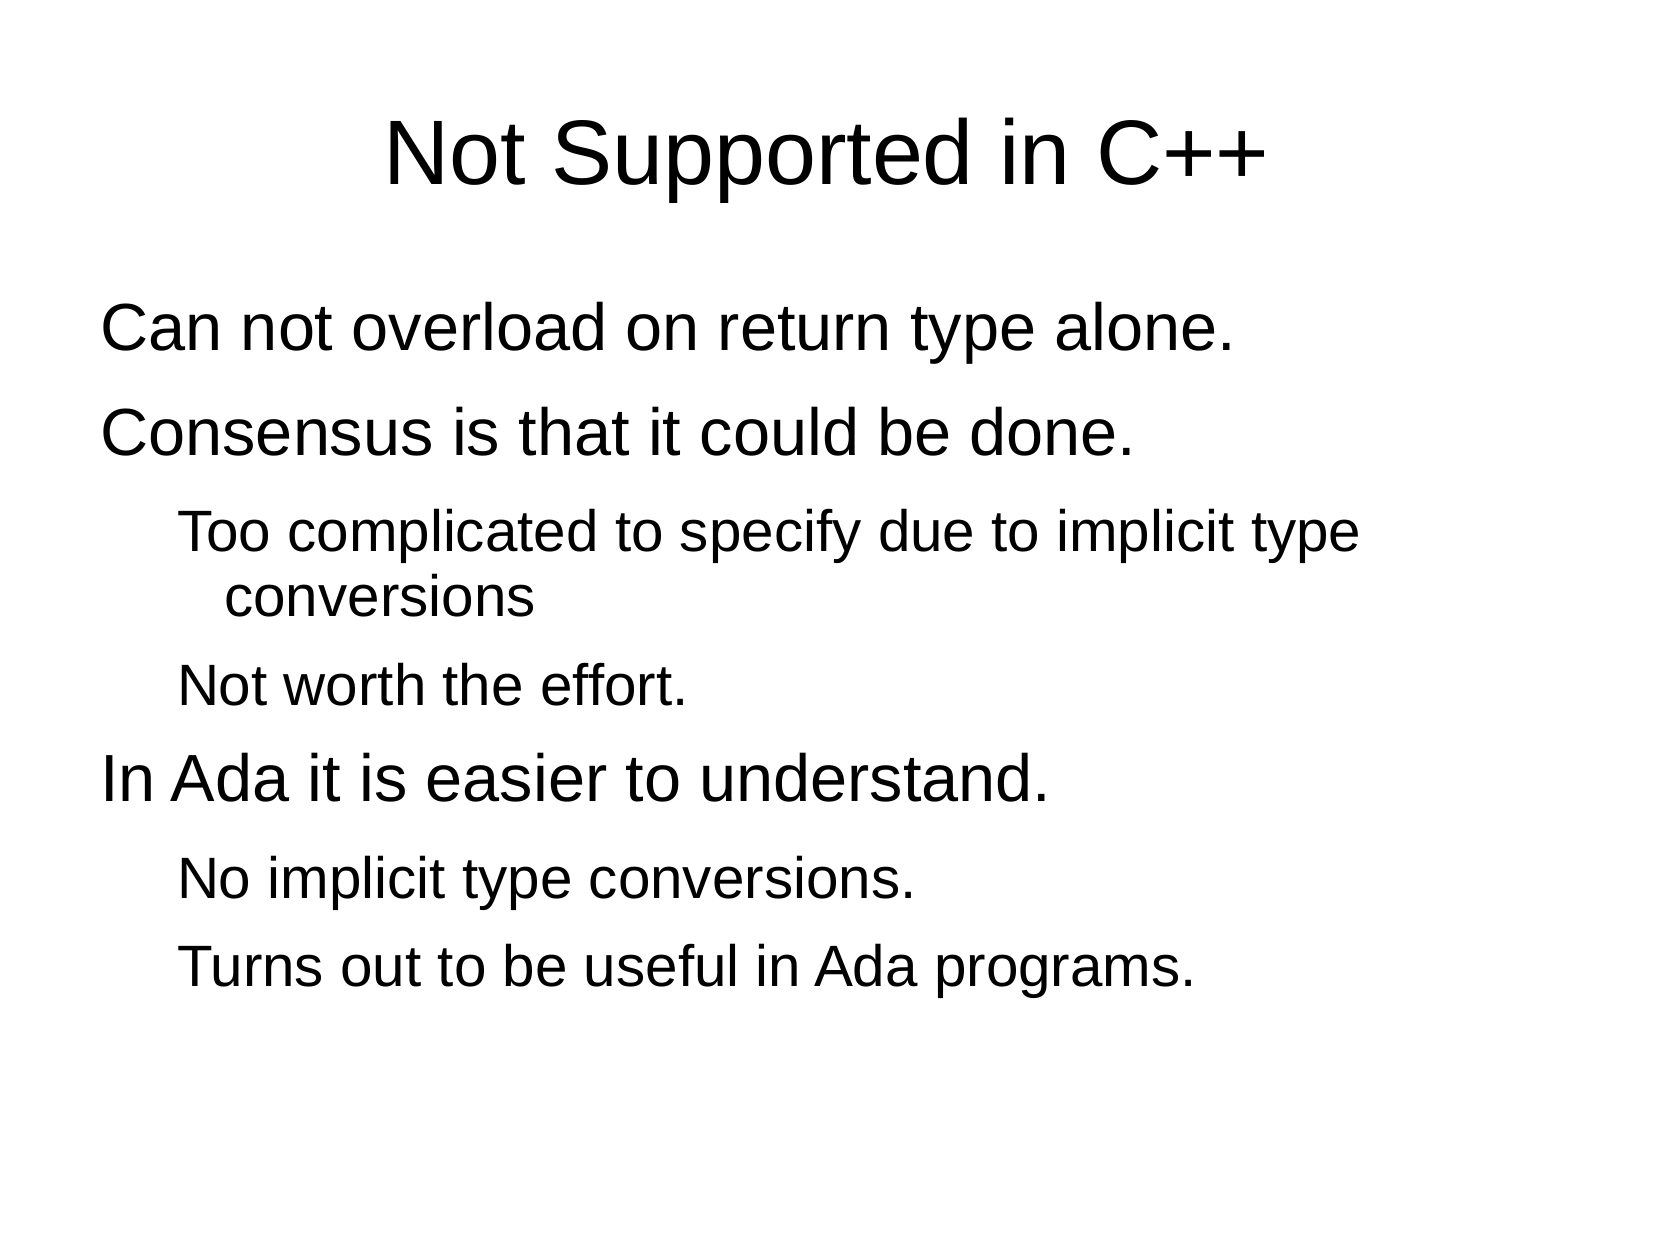

# Not Supported in C++
Can not overload on return type alone.
Consensus is that it could be done.
Too complicated to specify due to implicit type conversions
Not worth the effort.
In Ada it is easier to understand.
No implicit type conversions.
Turns out to be useful in Ada programs.